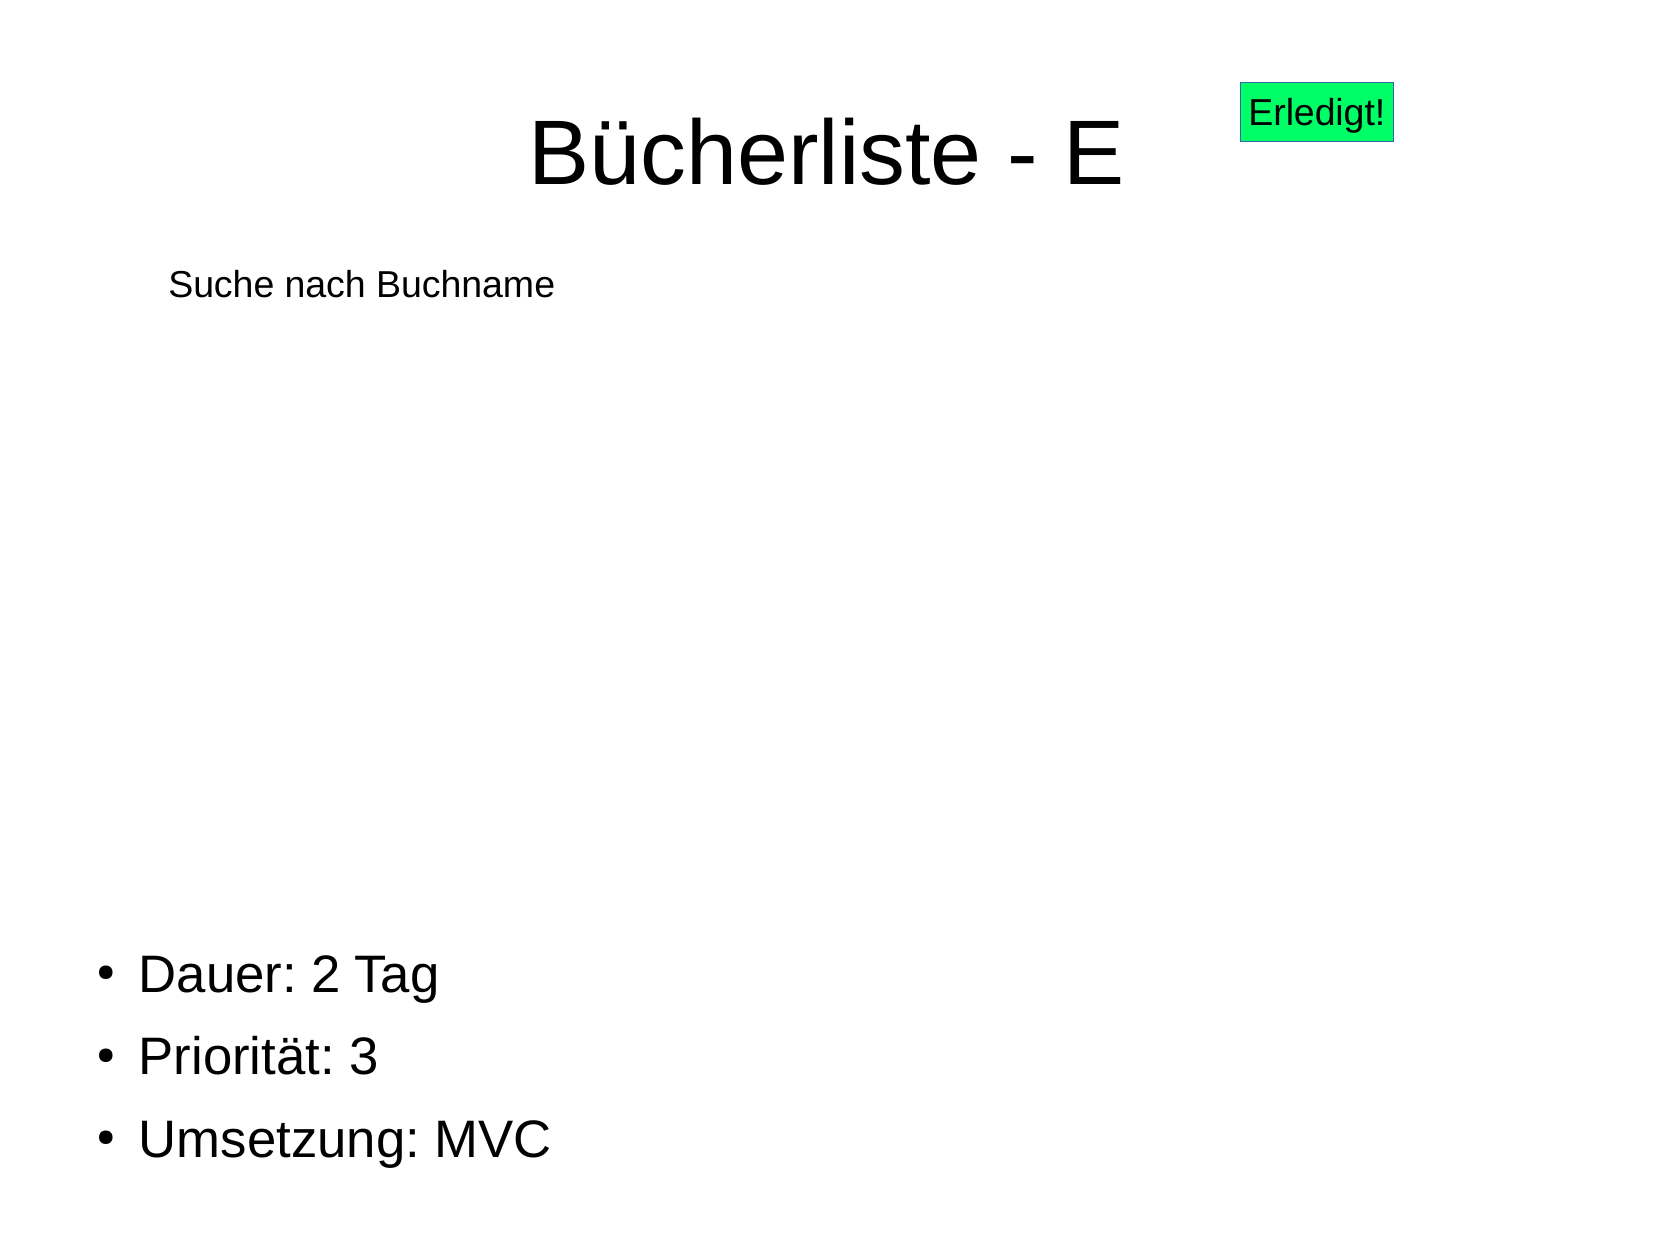

# Bücherliste - E
Erledigt!
Suche nach Buchname
Dauer: 2 Tag
Priorität: 3
Umsetzung: MVC